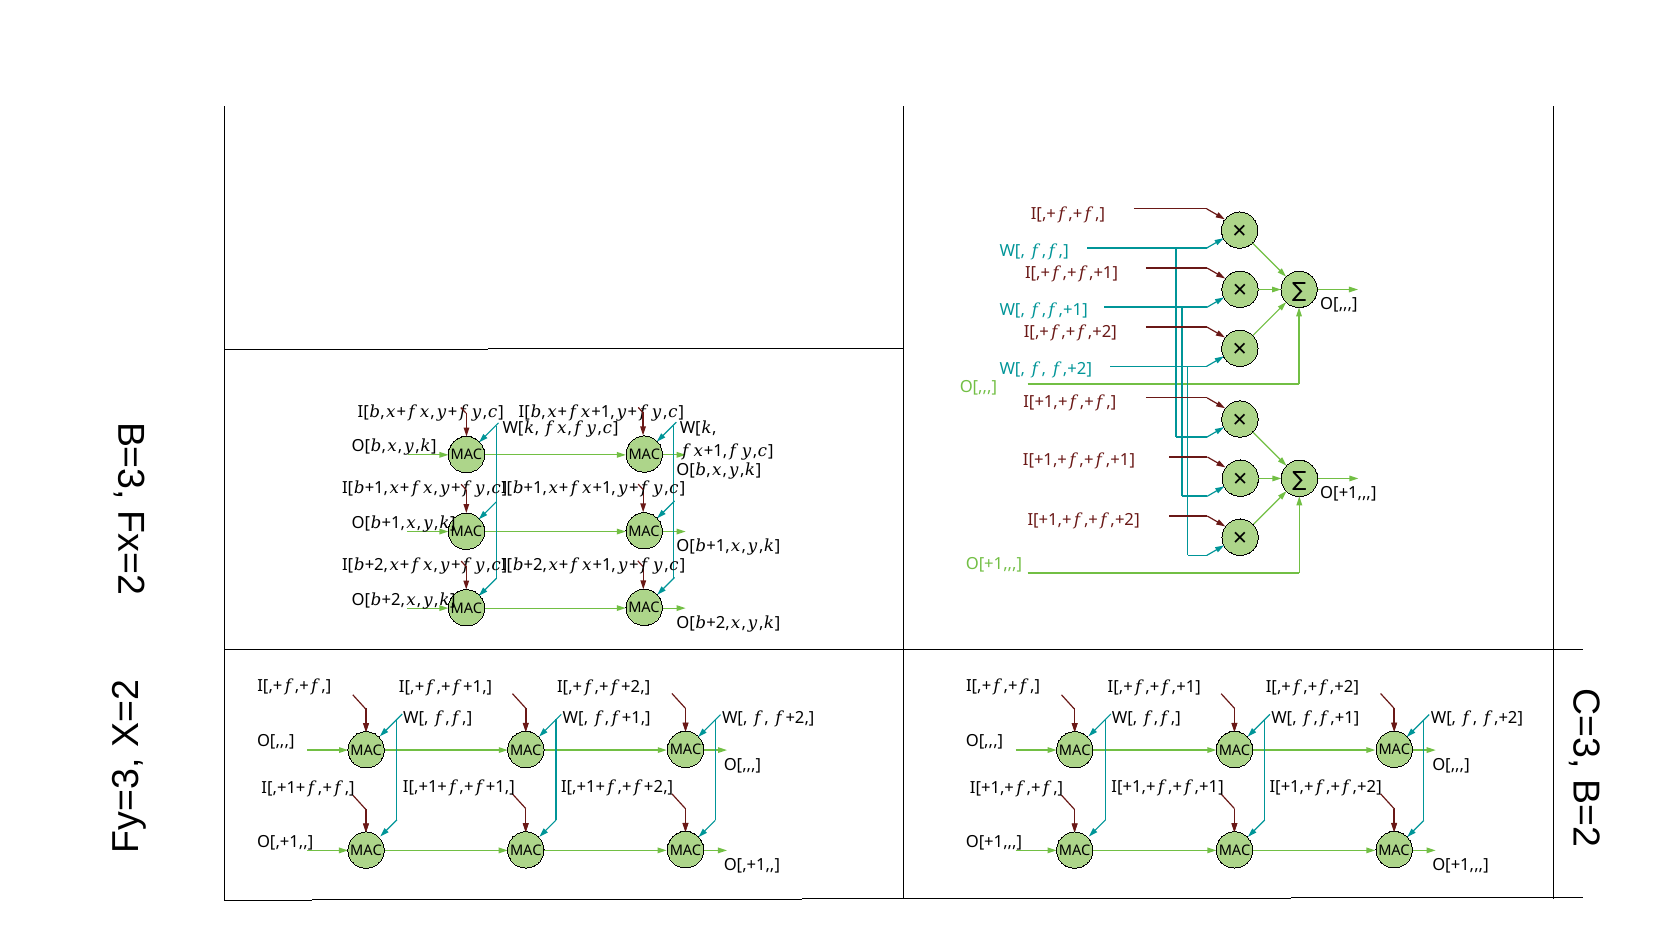

I[,+𝑓,+𝑓,]
×
W[, 𝑓,𝑓,]
I[,+𝑓,+𝑓,+1]
×
∑
O[,,,]
W[, 𝑓,𝑓,+1]
I[,+𝑓,+𝑓,+2]
×
W[, 𝑓, 𝑓,+2]
O[,,,]
I[+1,+𝑓,+𝑓,]
I[𝑏,𝑥+𝑓𝑥,𝑦+𝑓𝑦,𝑐]
I[𝑏,𝑥+𝑓𝑥+1,𝑦+𝑓𝑦,𝑐]
×
W[𝑘, 𝑓𝑥,𝑓𝑦,𝑐]
W[𝑘, 𝑓𝑥+1,𝑓𝑦,𝑐]
O[𝑏,𝑥,𝑦,𝑘]
MAC
MAC
I[+1,+𝑓,+𝑓,+1]
O[𝑏,𝑥,𝑦,𝑘]
×
∑
I[𝑏+1,𝑥+𝑓𝑥,𝑦+𝑓𝑦,𝑐]
I[𝑏+1,𝑥+𝑓𝑥+1,𝑦+𝑓𝑦,𝑐]
O[+1,,,]
B=3, Fx=2
I[+1,+𝑓,+𝑓,+2]
O[𝑏+1,𝑥,𝑦,𝑘]
MAC
MAC
×
O[𝑏+1,𝑥,𝑦,𝑘]
O[+1,,,]
I[𝑏+2,𝑥+𝑓𝑥,𝑦+𝑓𝑦,𝑐]
I[𝑏+2,𝑥+𝑓𝑥+1,𝑦+𝑓𝑦,𝑐]
O[𝑏+2,𝑥,𝑦,𝑘]
MAC
MAC
O[𝑏+2,𝑥,𝑦,𝑘]
I[,+𝑓,+𝑓,]
I[,+𝑓,+𝑓,]
I[,+𝑓,+𝑓+1,]
I[,+𝑓,+𝑓+2,]
I[,+𝑓,+𝑓,+1]
I[,+𝑓,+𝑓,+2]
W[, 𝑓,𝑓,]
W[, 𝑓,𝑓+1,]
W[, 𝑓, 𝑓+2,]
W[, 𝑓,𝑓,]
W[, 𝑓,𝑓,+1]
W[, 𝑓, 𝑓,+2]
O[,,,]
O[,,,]
MAC
MAC
MAC
MAC
MAC
MAC
Fy=3, X=2
C=3, B=2
O[,,,]
O[,,,]
I[,+1+𝑓,+𝑓+1,]
I[,+1+𝑓,+𝑓+2,]
I[+1,+𝑓,+𝑓,+1]
I[+1,+𝑓,+𝑓,+2]
I[,+1+𝑓,+𝑓,]
I[+1,+𝑓,+𝑓,]
O[,+1,,]
O[+1,,,]
MAC
MAC
MAC
MAC
MAC
MAC
O[,+1,,]
O[+1,,,]